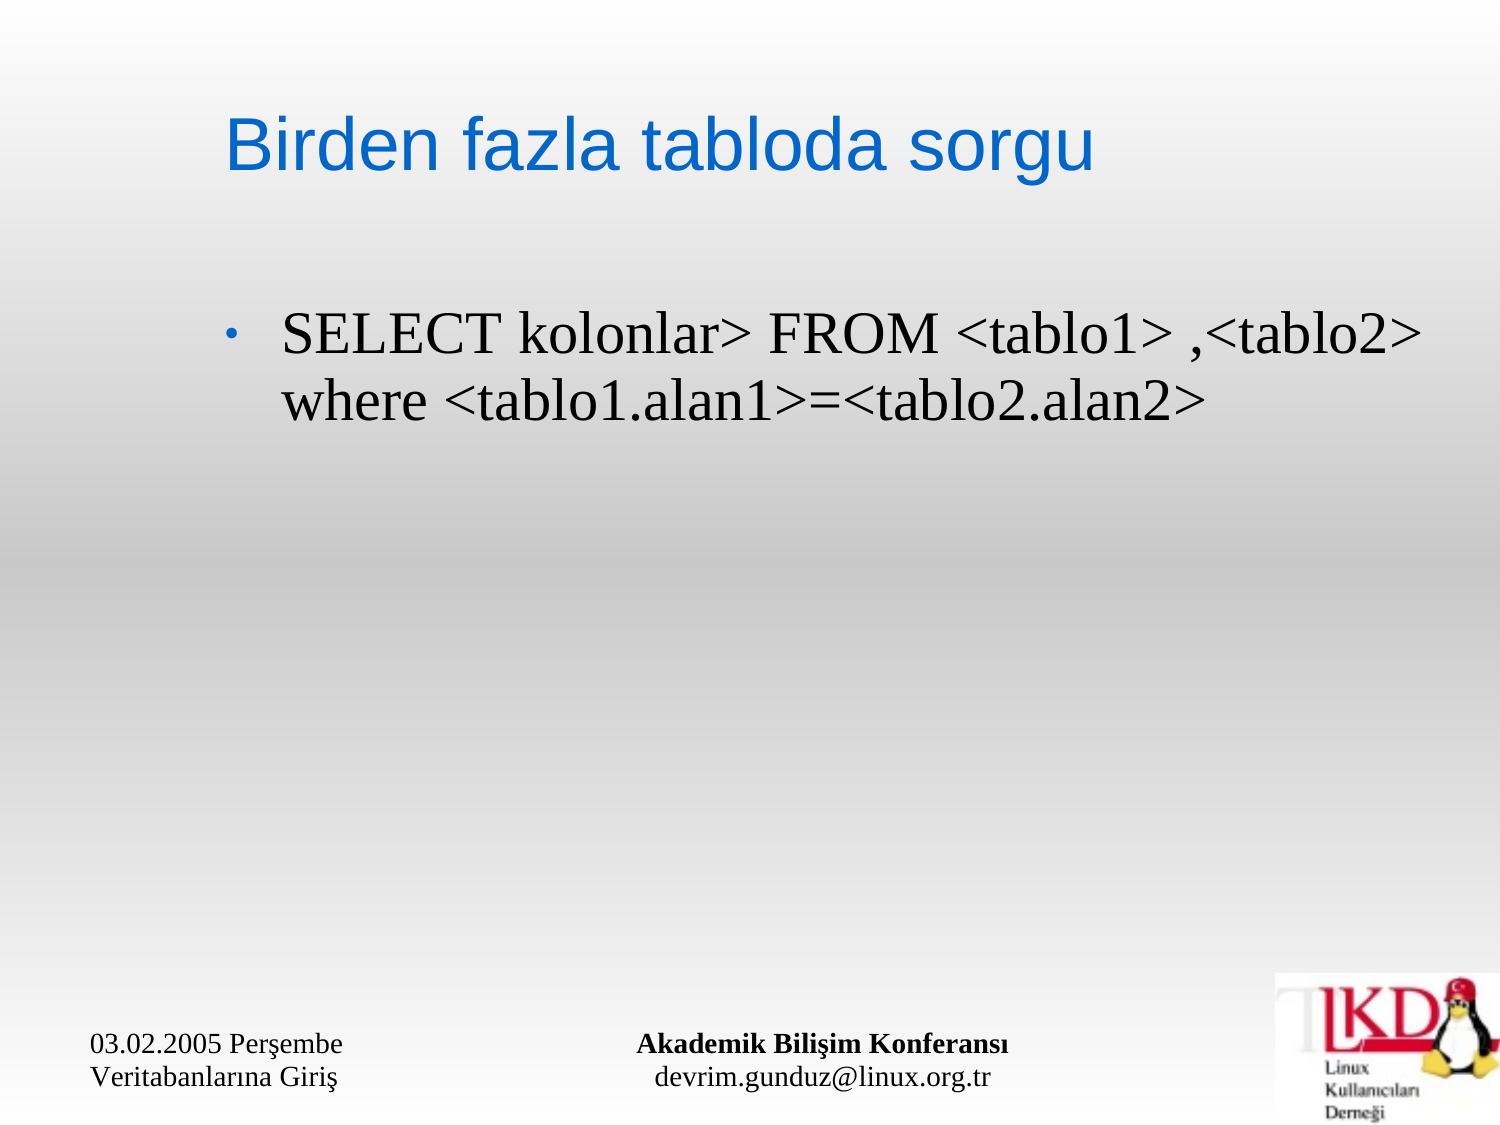

# Birden fazla tabloda sorgu
SELECT kolonlar> FROM <tablo1> ,<tablo2> where <tablo1.alan1>=<tablo2.alan2>